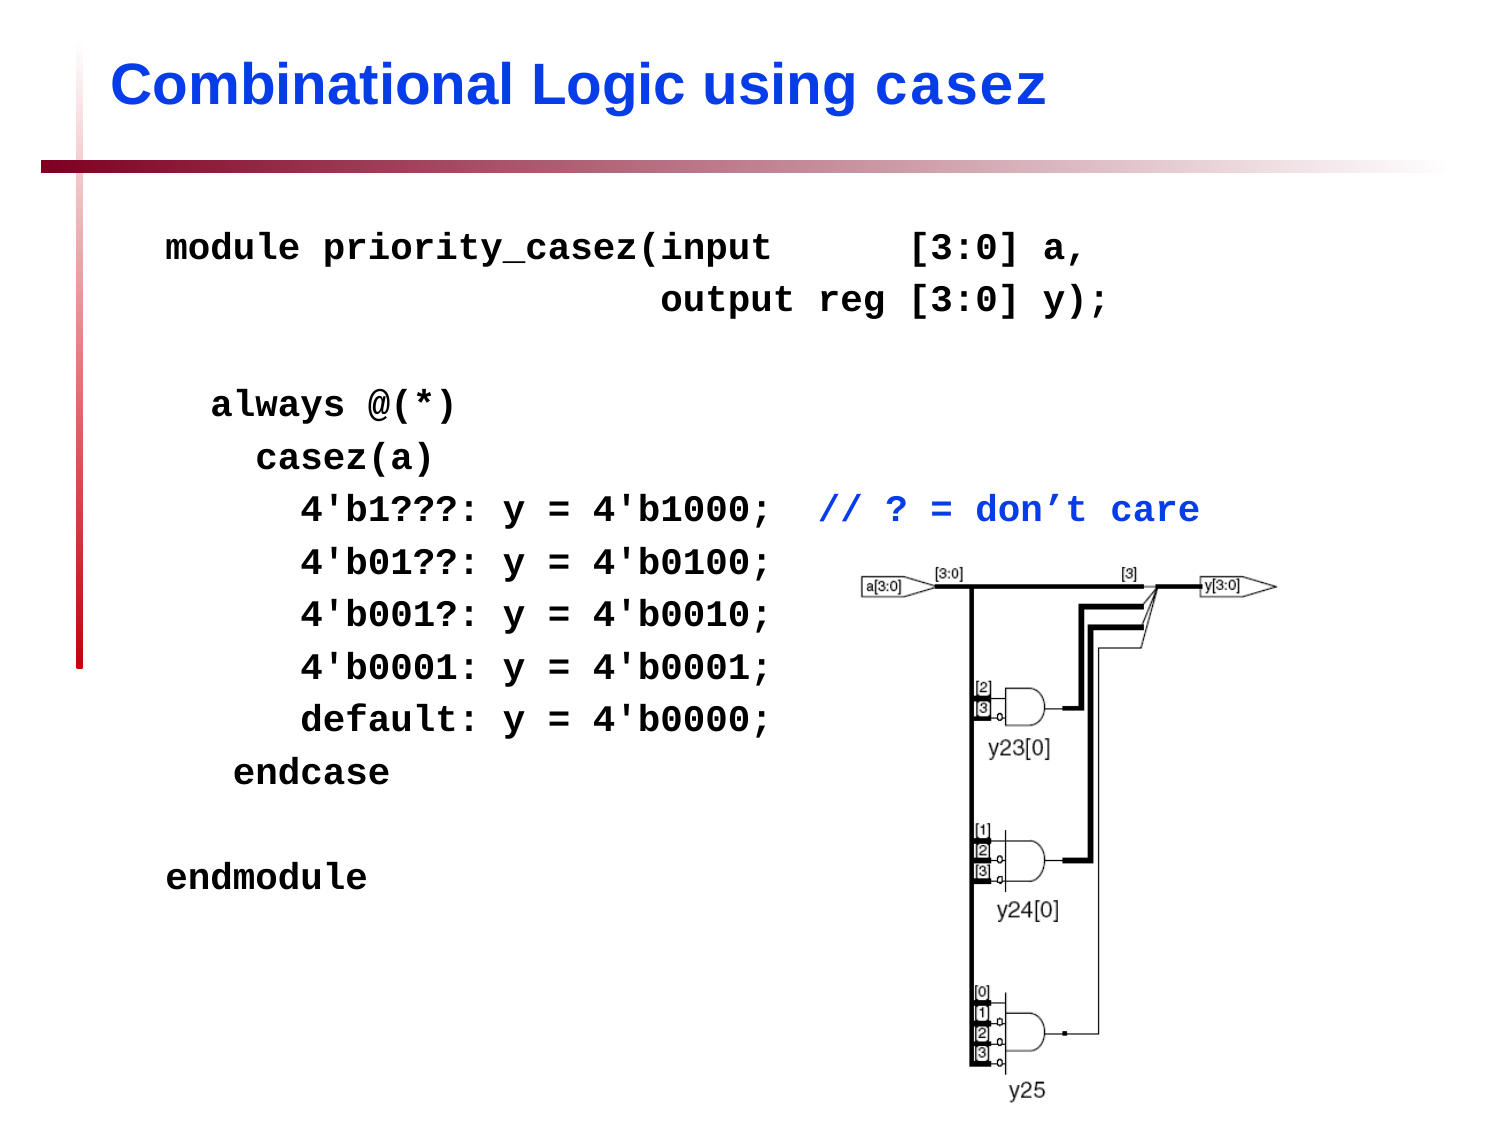

# Combinational Logic using casez
module priority_casez(input [3:0] a,
 output reg [3:0] y);
 always @(*)
 casez(a)
 4'b1???: y = 4'b1000; // ? = don’t care
 4'b01??: y = 4'b0100;
 4'b001?: y = 4'b0010;
 4'b0001: y = 4'b0001;
 default: y = 4'b0000;
 endcase
endmodule